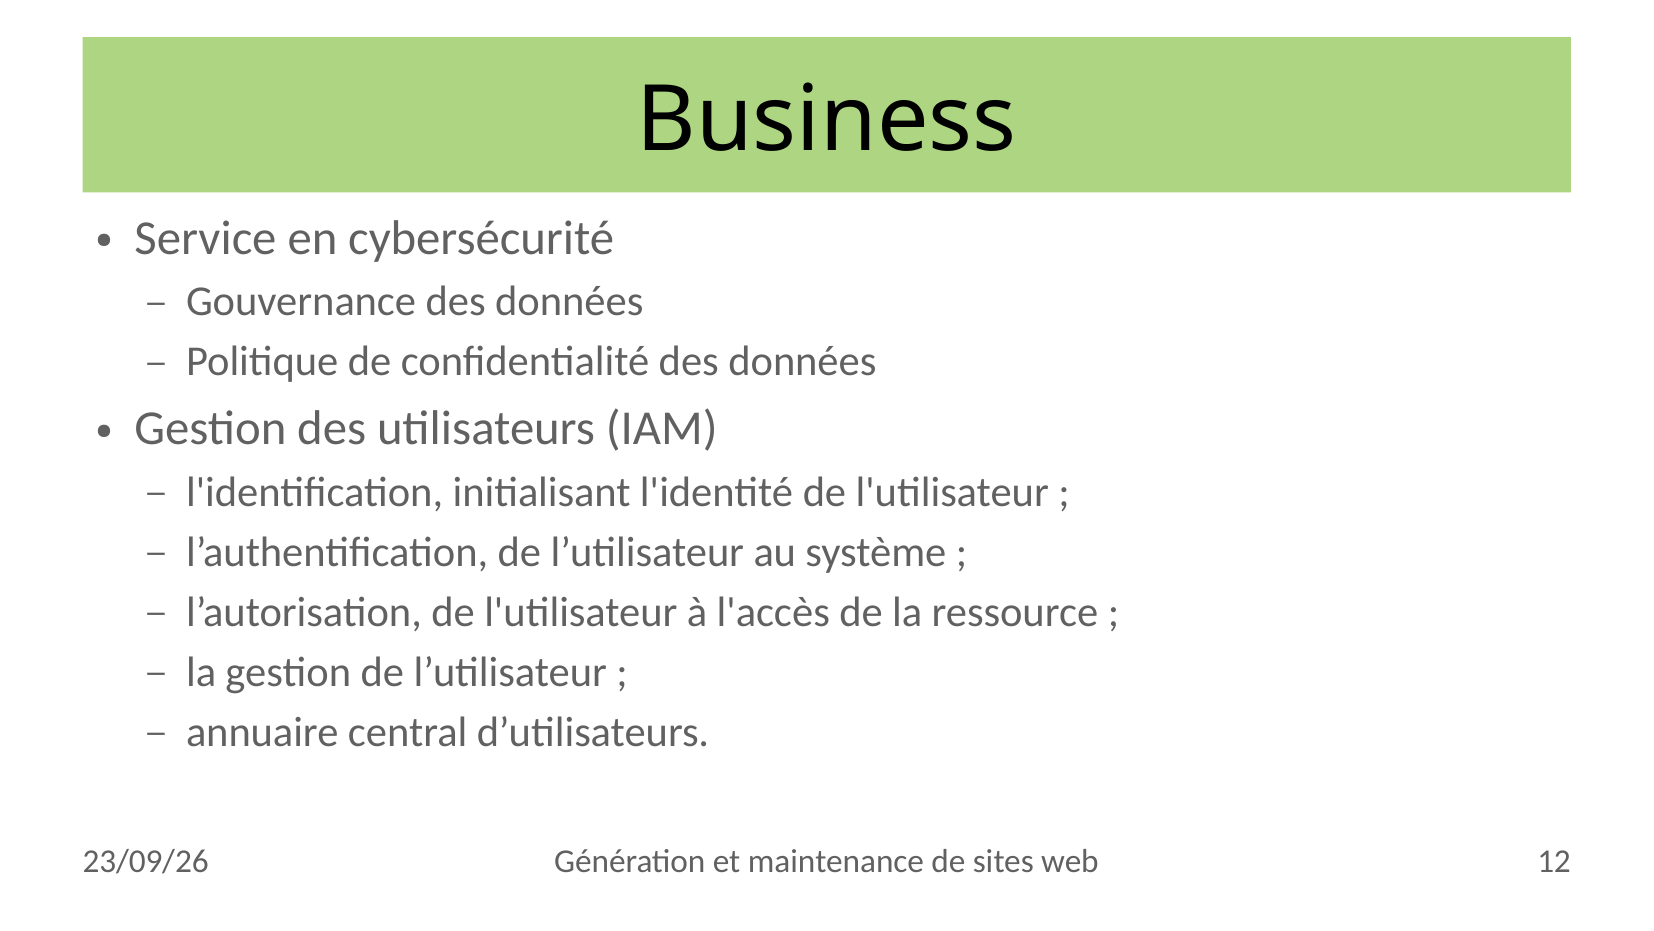

# Business
Service en cybersécurité
Gouvernance des données
Politique de confidentialité des données
Gestion des utilisateurs (IAM)
l'identification, initialisant l'identité de l'utilisateur ;
l’authentification, de l’utilisateur au système ;
l’autorisation, de l'utilisateur à l'accès de la ressource ;
la gestion de l’utilisateur ;
annuaire central d’utilisateurs.
Génération et maintenance de sites web
12